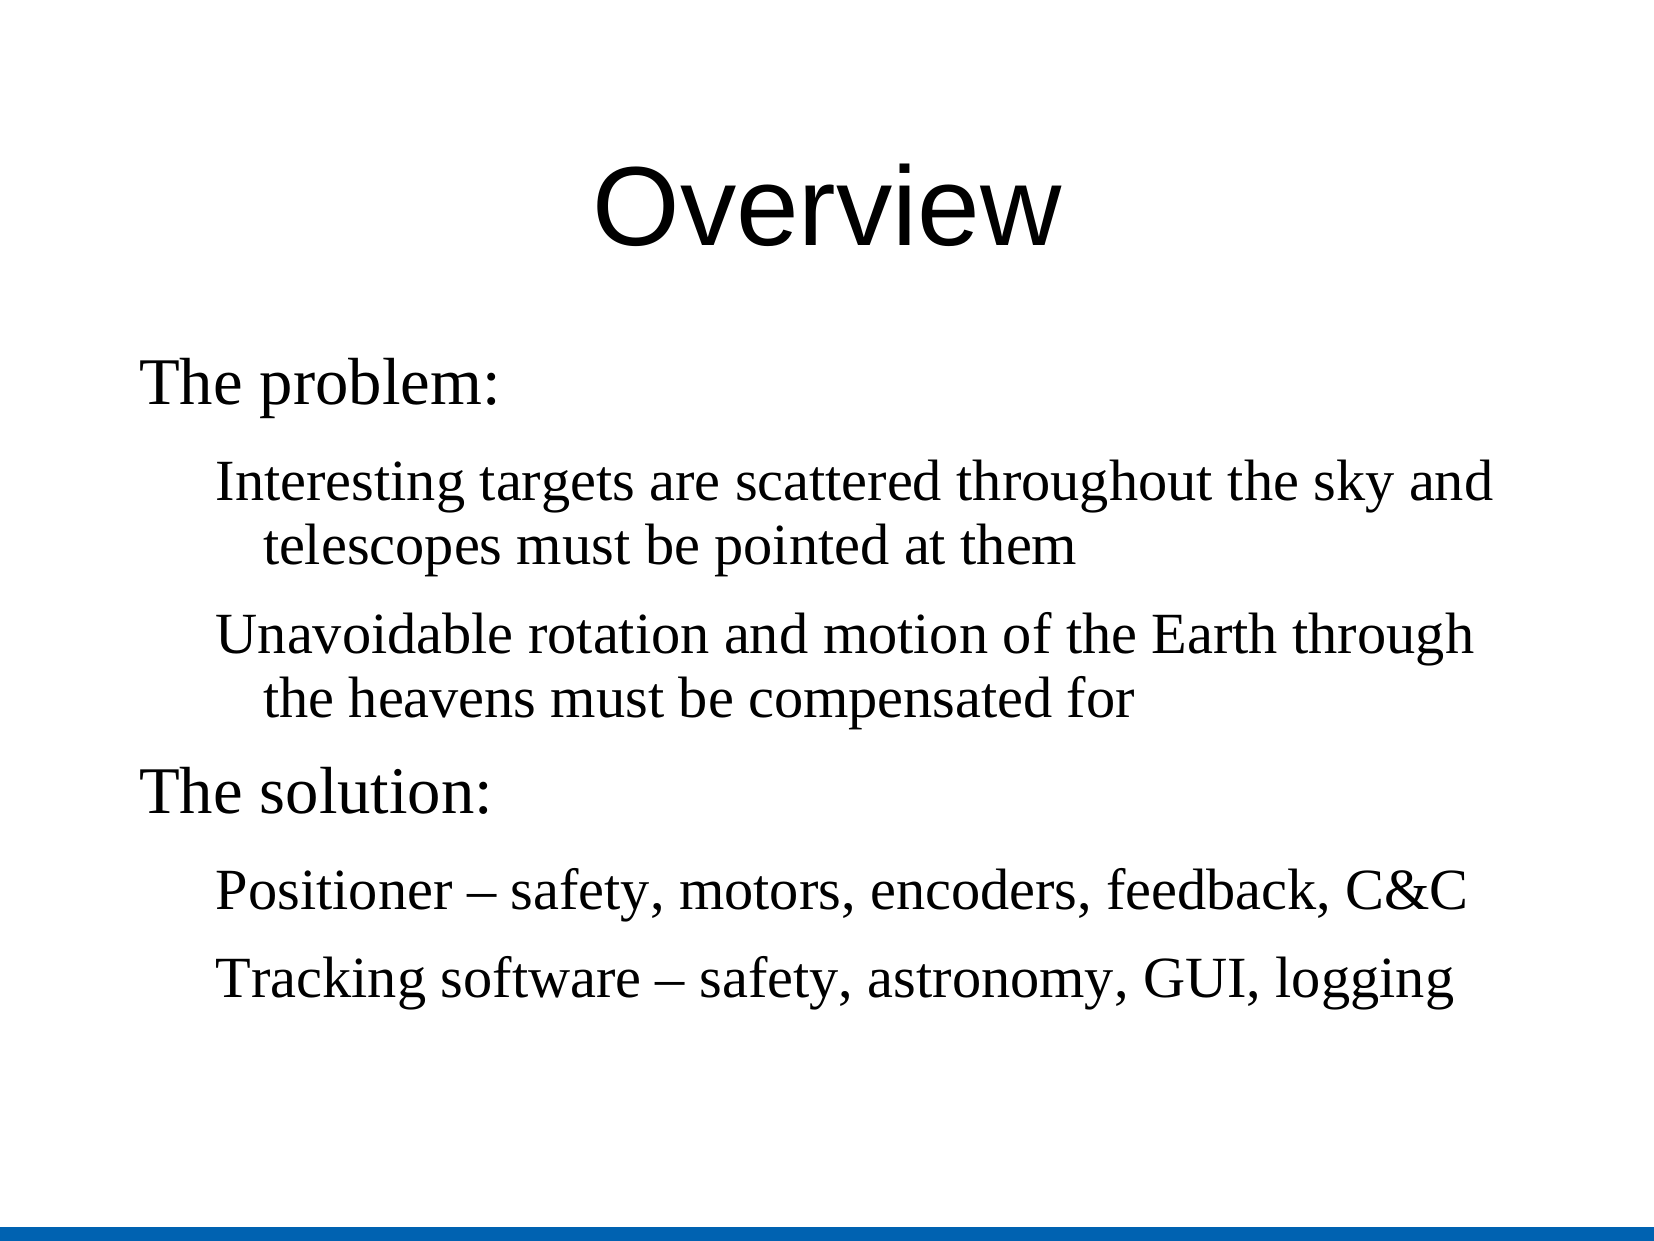

# Overview
The problem:
Interesting targets are scattered throughout the sky and telescopes must be pointed at them
Unavoidable rotation and motion of the Earth through the heavens must be compensated for
The solution:
Positioner – safety, motors, encoders, feedback, C&C
Tracking software – safety, astronomy, GUI, logging